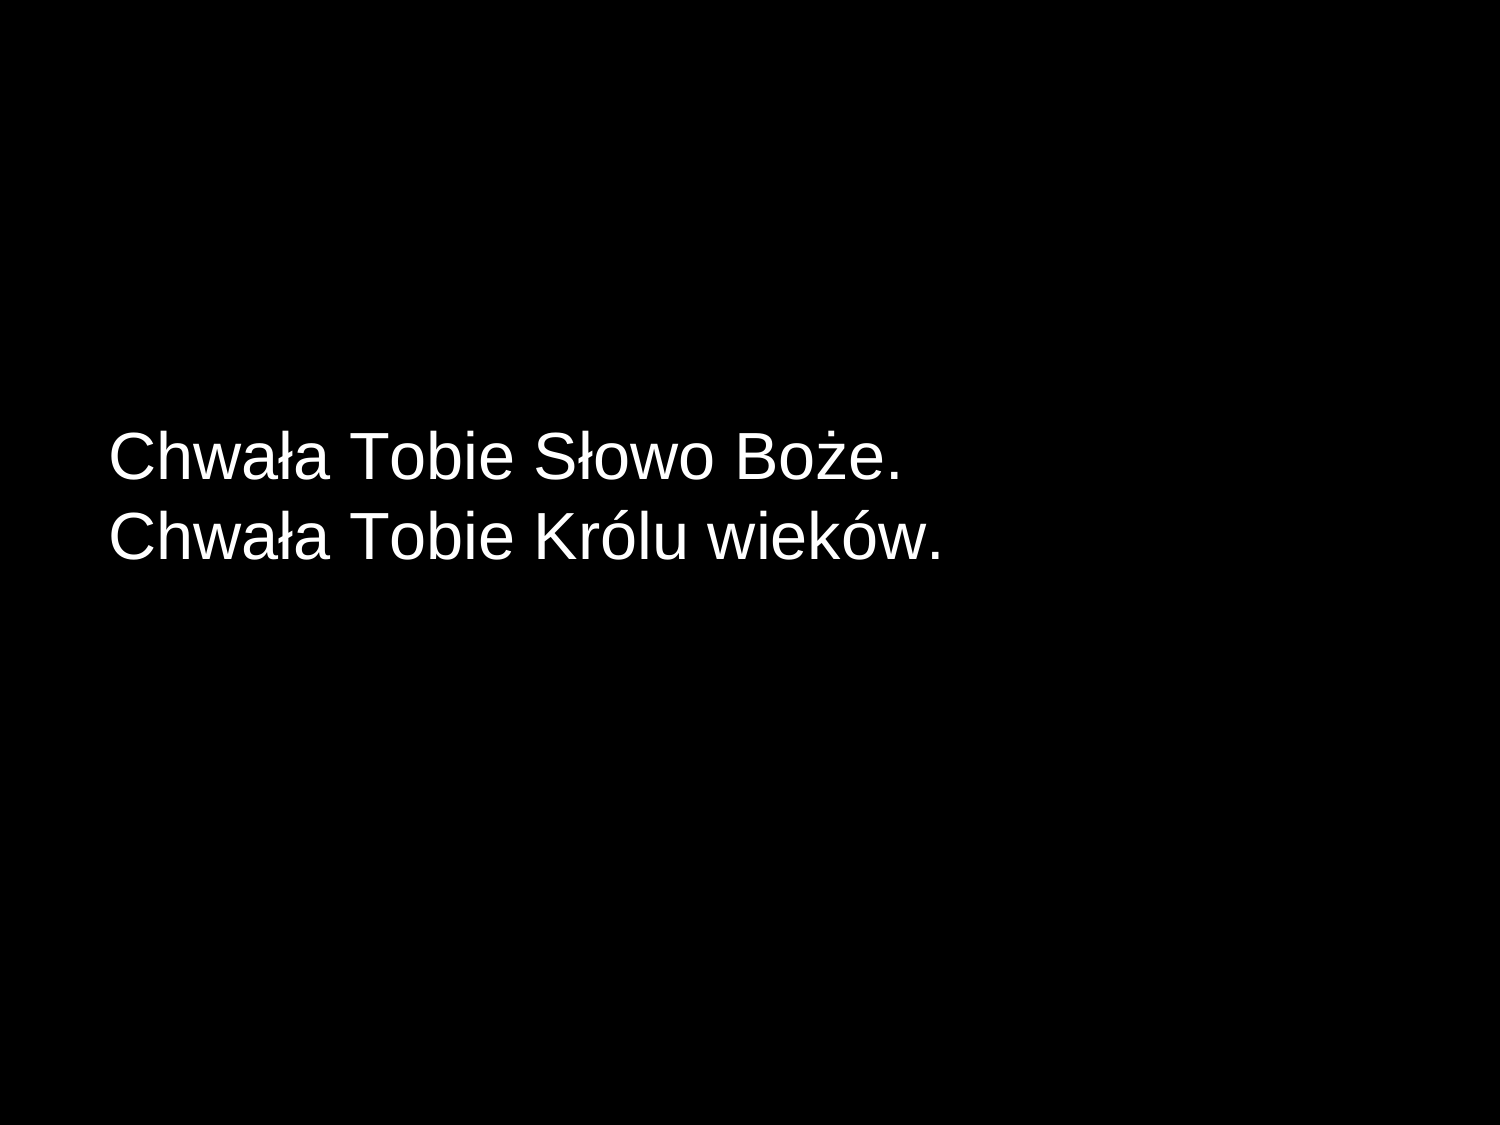

Chwała Tobie Słowo Boże.
Chwała Tobie Królu wieków.